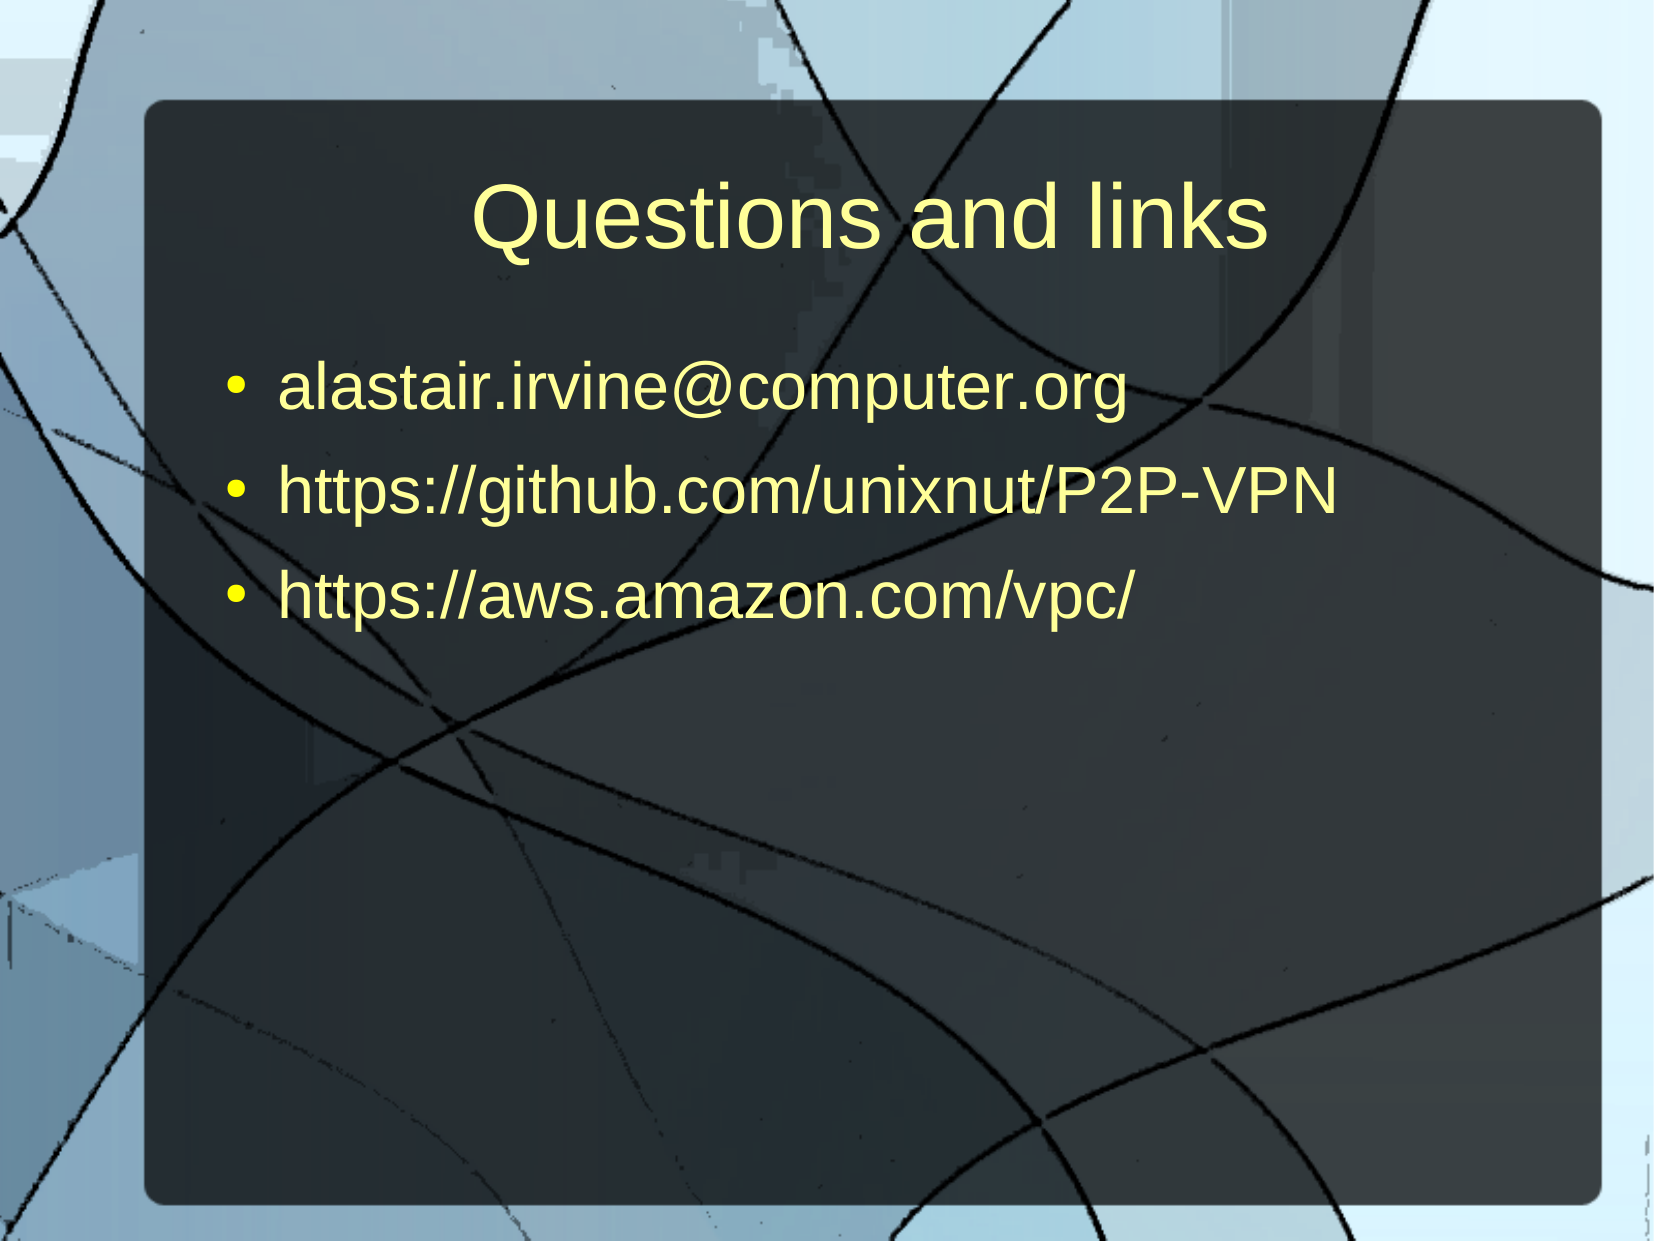

# Questions and links
alastair.irvine@computer.org
https://github.com/unixnut/P2P-VPN
https://aws.amazon.com/vpc/